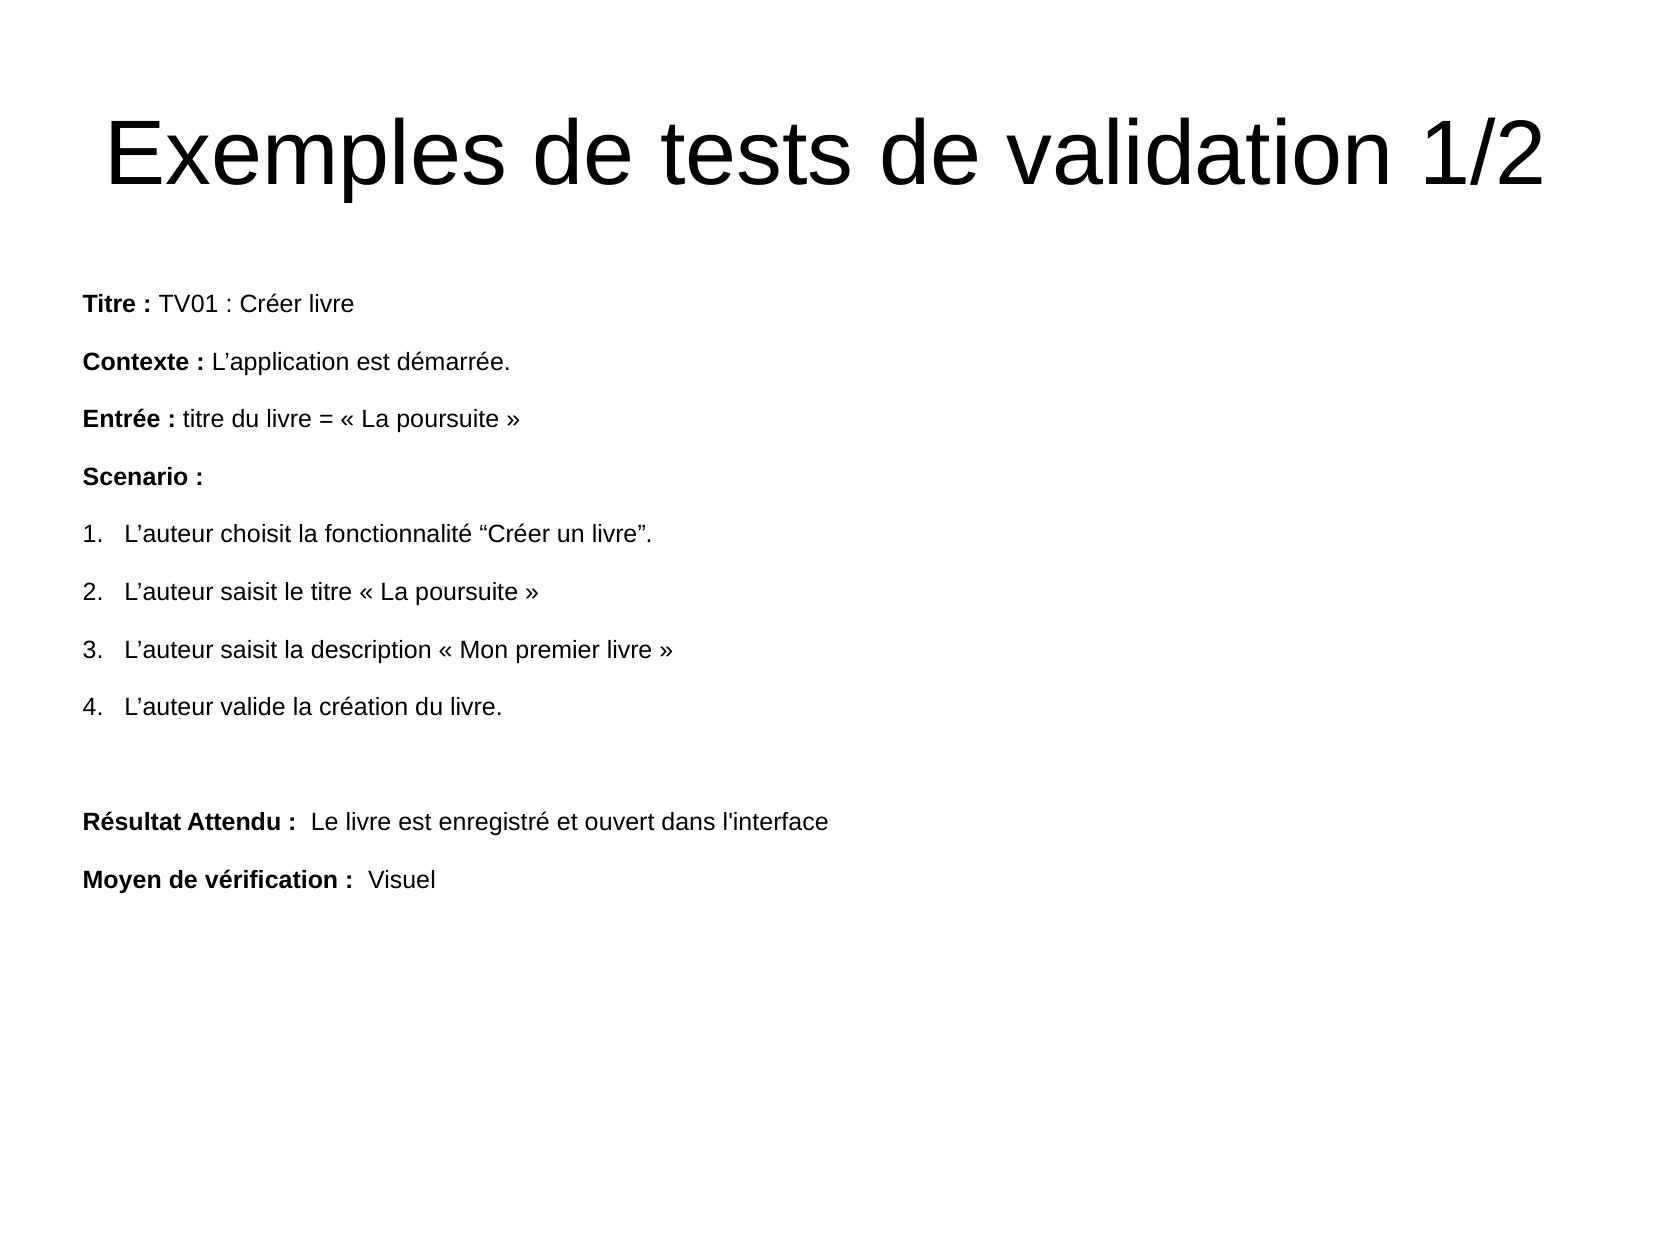

# Exemples de tests de validation 1/2
Titre : TV01 : Créer livre
Contexte : L’application est démarrée.
Entrée : titre du livre = « La poursuite »
Scenario :
1. L’auteur choisit la fonctionnalité “Créer un livre”.
2. L’auteur saisit le titre « La poursuite »
3. L’auteur saisit la description « Mon premier livre »
4.  L’auteur valide la création du livre.
Résultat Attendu : Le livre est enregistré et ouvert dans l'interface
Moyen de vérification : Visuel